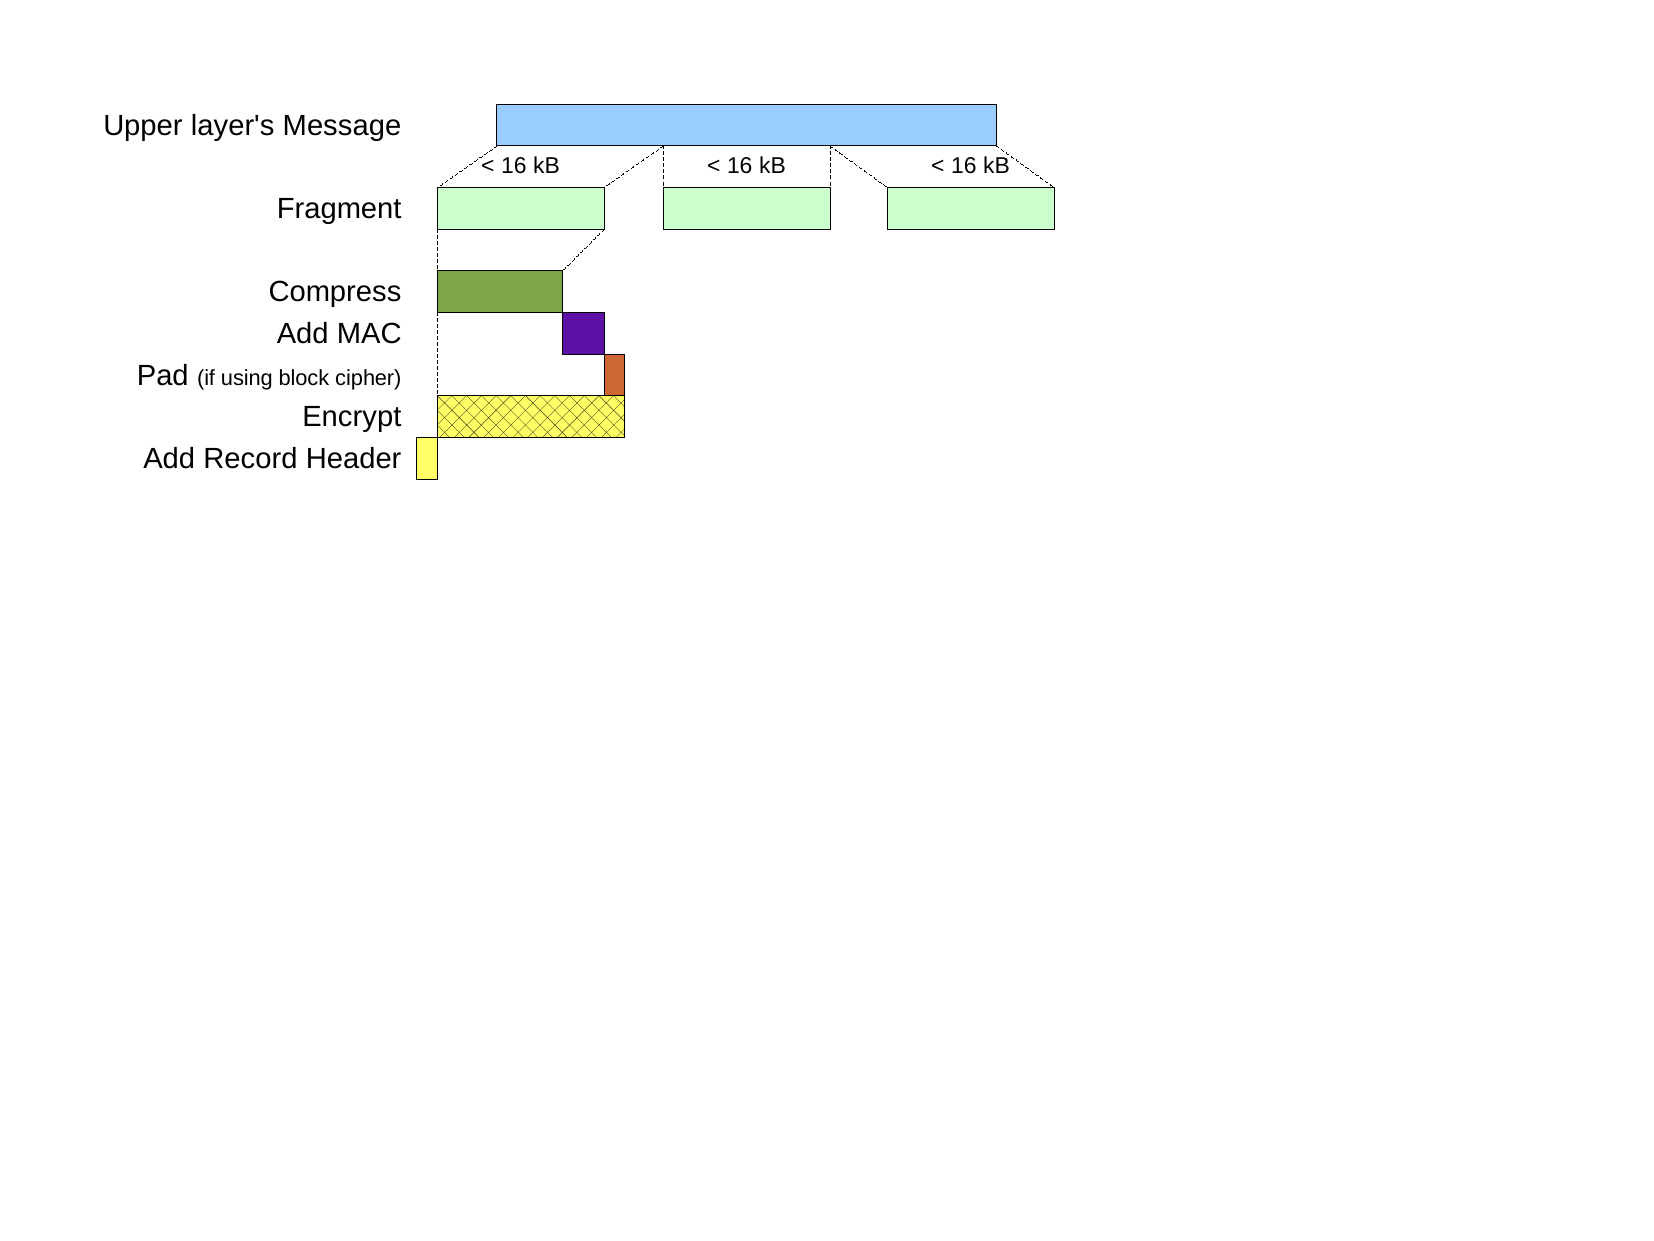

Upper layer's Message
< 16 kB
< 16 kB
< 16 kB
Fragment
Compress
Add MAC
Pad (if using block cipher)
Encrypt
Add Record Header